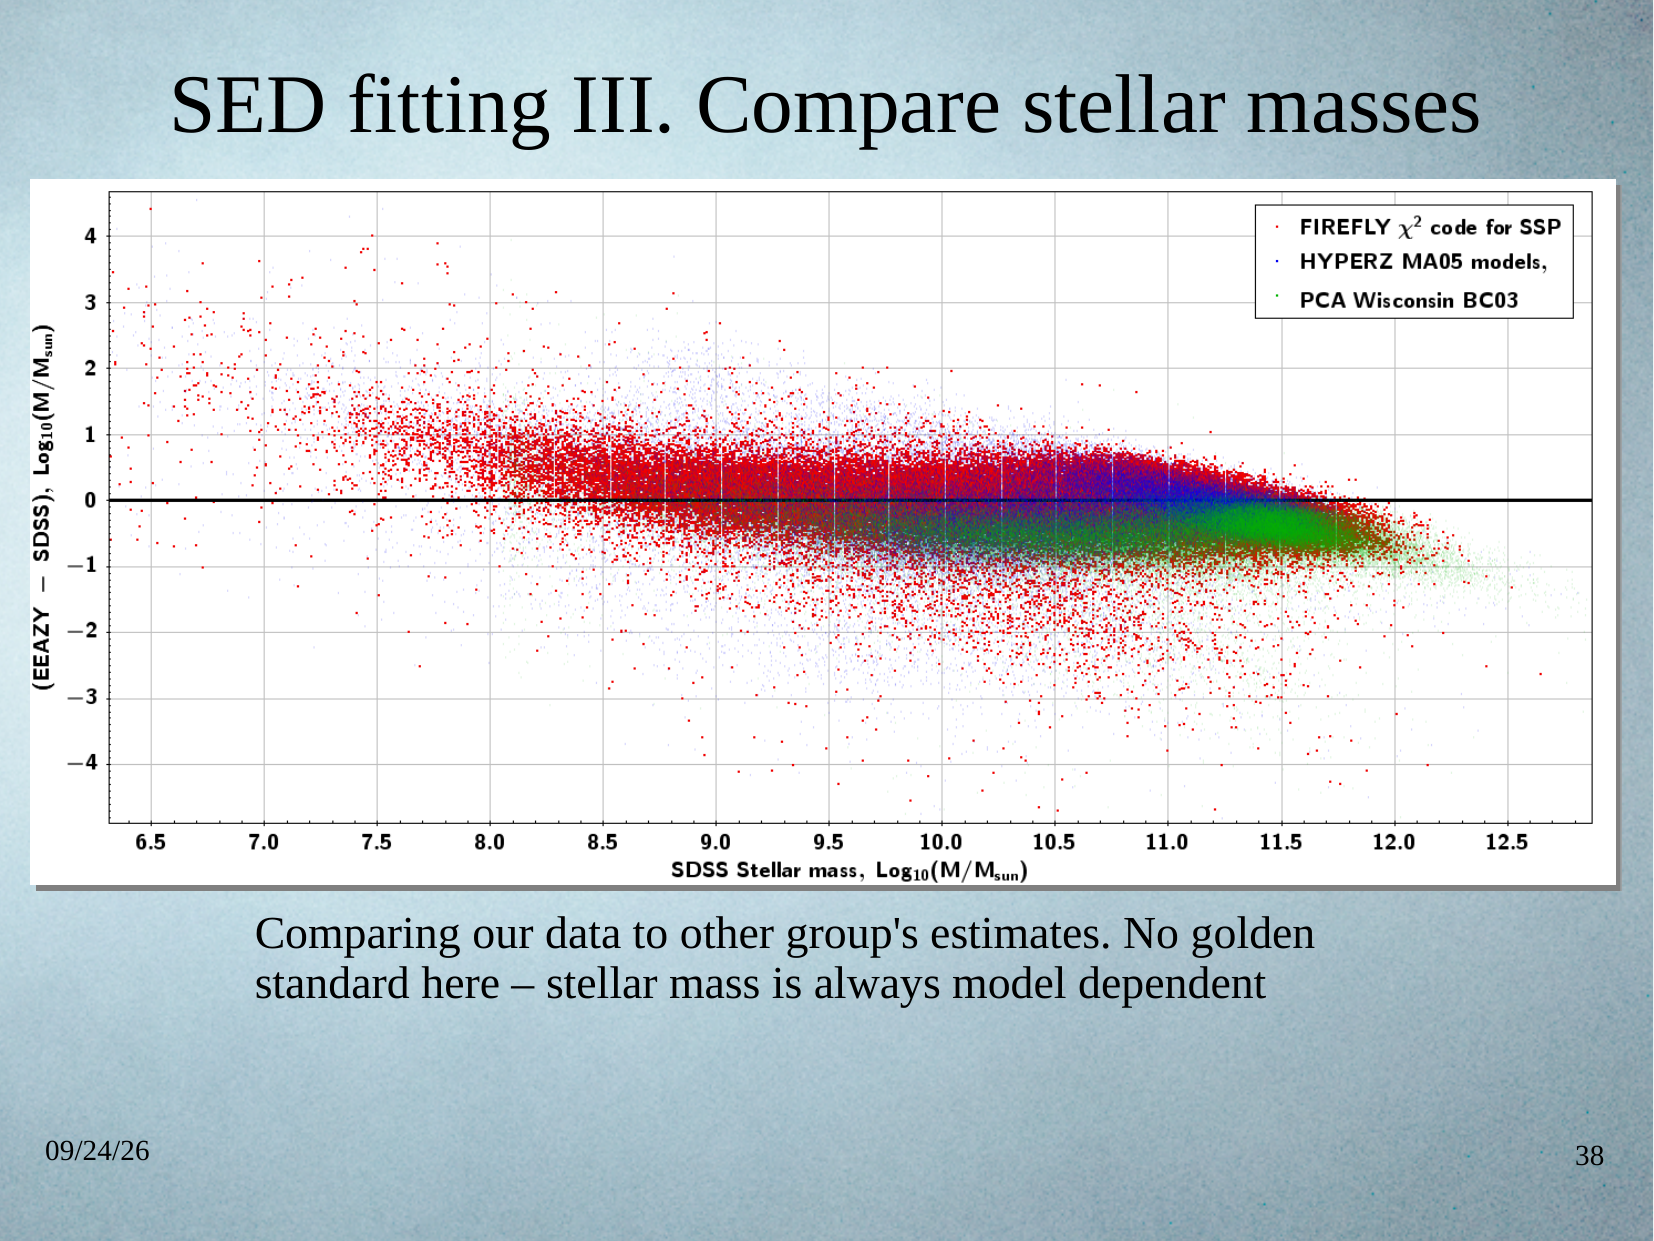

# SED fitting III. Compare stellar masses
Comparing our data to other group's estimates. No golden standard here – stellar mass is always model dependent
38